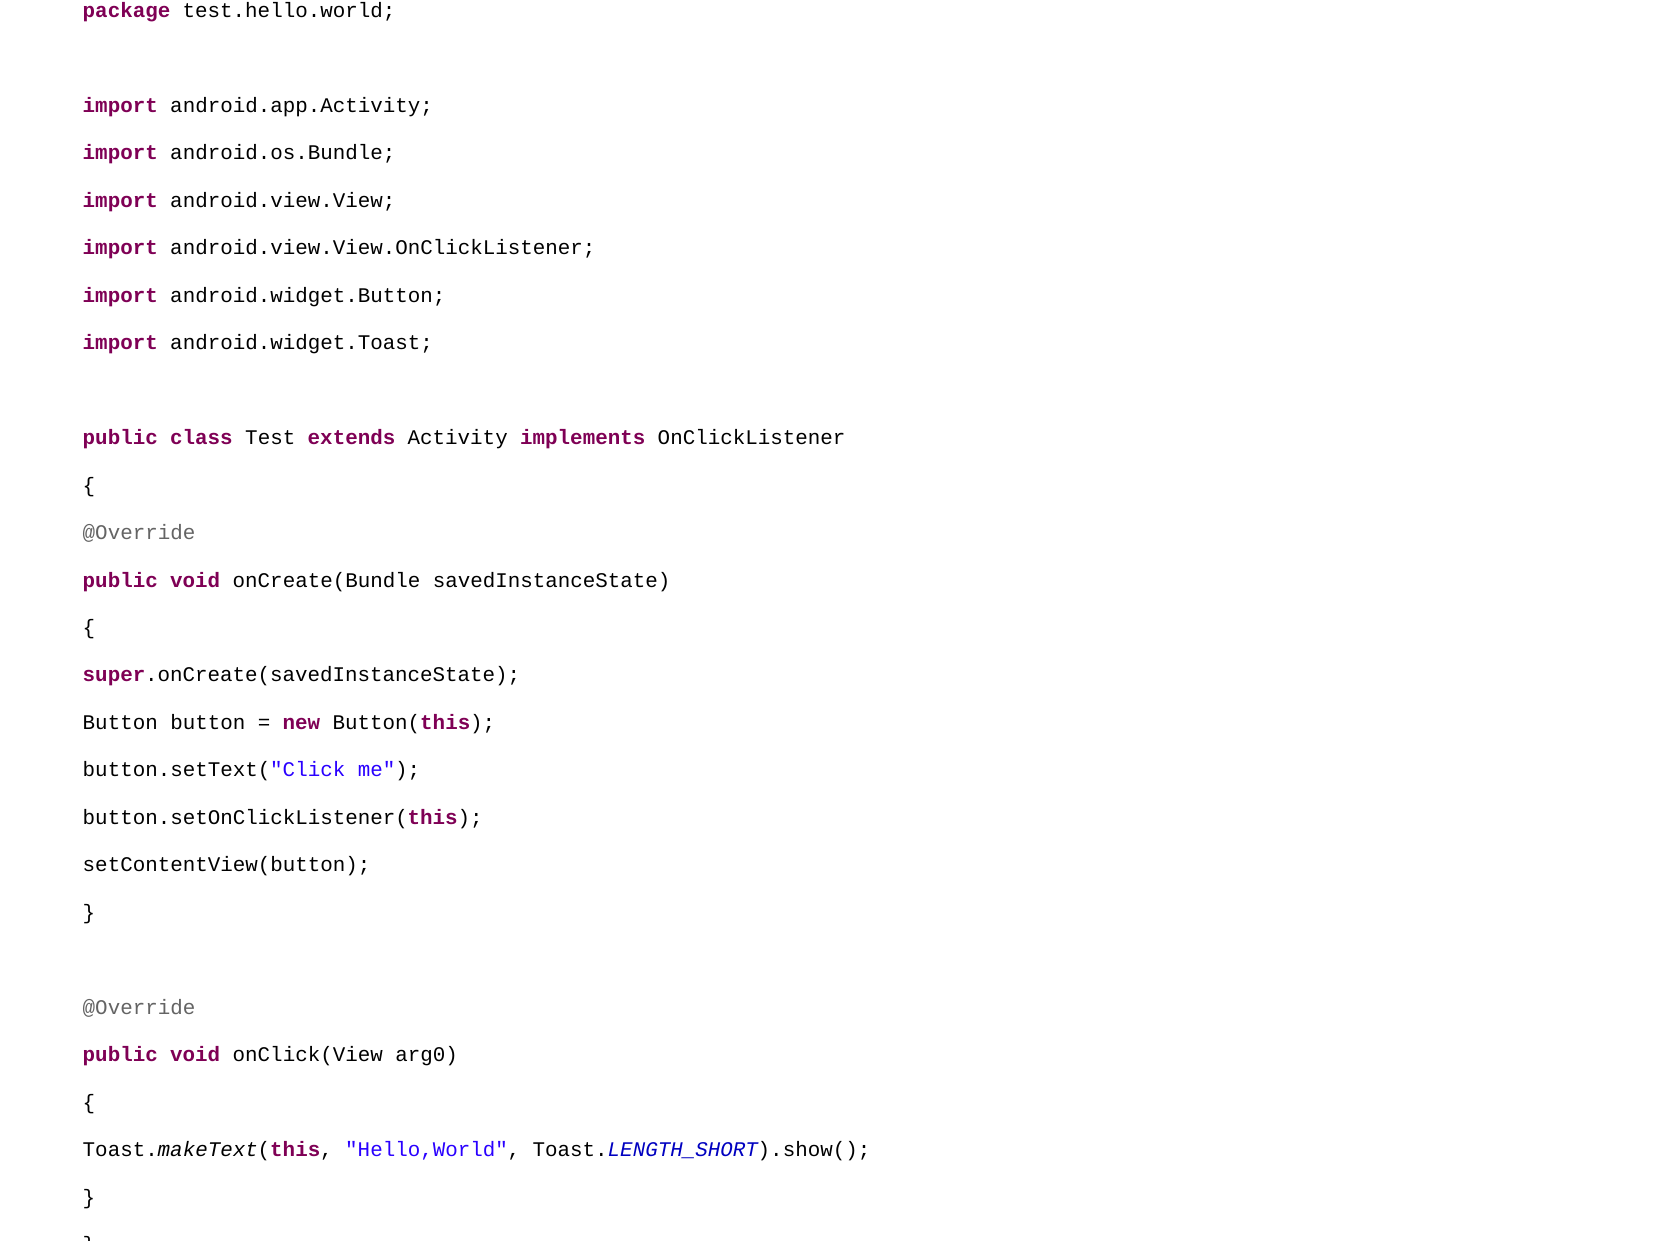

# package test.hello.world;
import android.app.Activity;
import android.os.Bundle;
import android.view.View;
import android.view.View.OnClickListener;
import android.widget.Button;
import android.widget.Toast;
public class Test extends Activity implements OnClickListener
{
@Override
public void onCreate(Bundle savedInstanceState)
{
super.onCreate(savedInstanceState);
Button button = new Button(this);
button.setText("Click me");
button.setOnClickListener(this);
setContentView(button);
}
@Override
public void onClick(View arg0)
{
Toast.makeText(this, "Hello,World", Toast.LENGTH_SHORT).show();
}
}